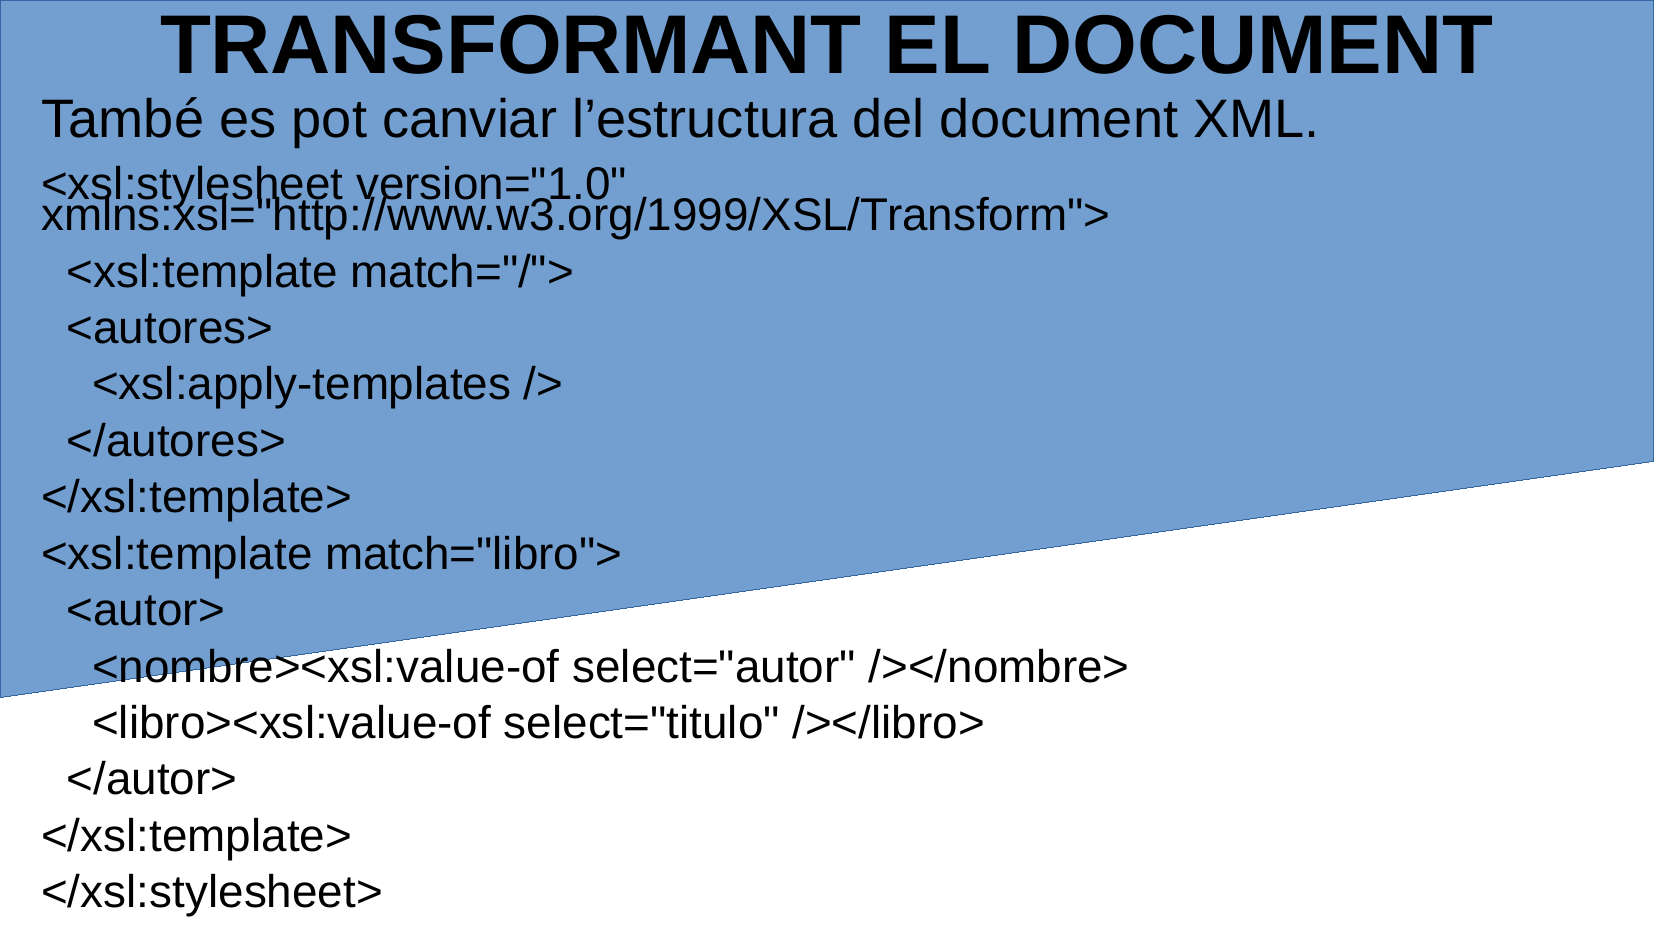

# TRANSFORMANT EL DOCUMENT
També es pot canviar l’estructura del document XML.
<xsl:stylesheet version="1.0" xmlns:xsl="http://www.w3.org/1999/XSL/Transform">
 <xsl:template match="/">
 <autores>
 <xsl:apply-templates />
 </autores>
</xsl:template>
<xsl:template match="libro">
 <autor>
 <nombre><xsl:value-of select="autor" /></nombre>
 <libro><xsl:value-of select="titulo" /></libro>
 </autor>
</xsl:template>
</xsl:stylesheet>